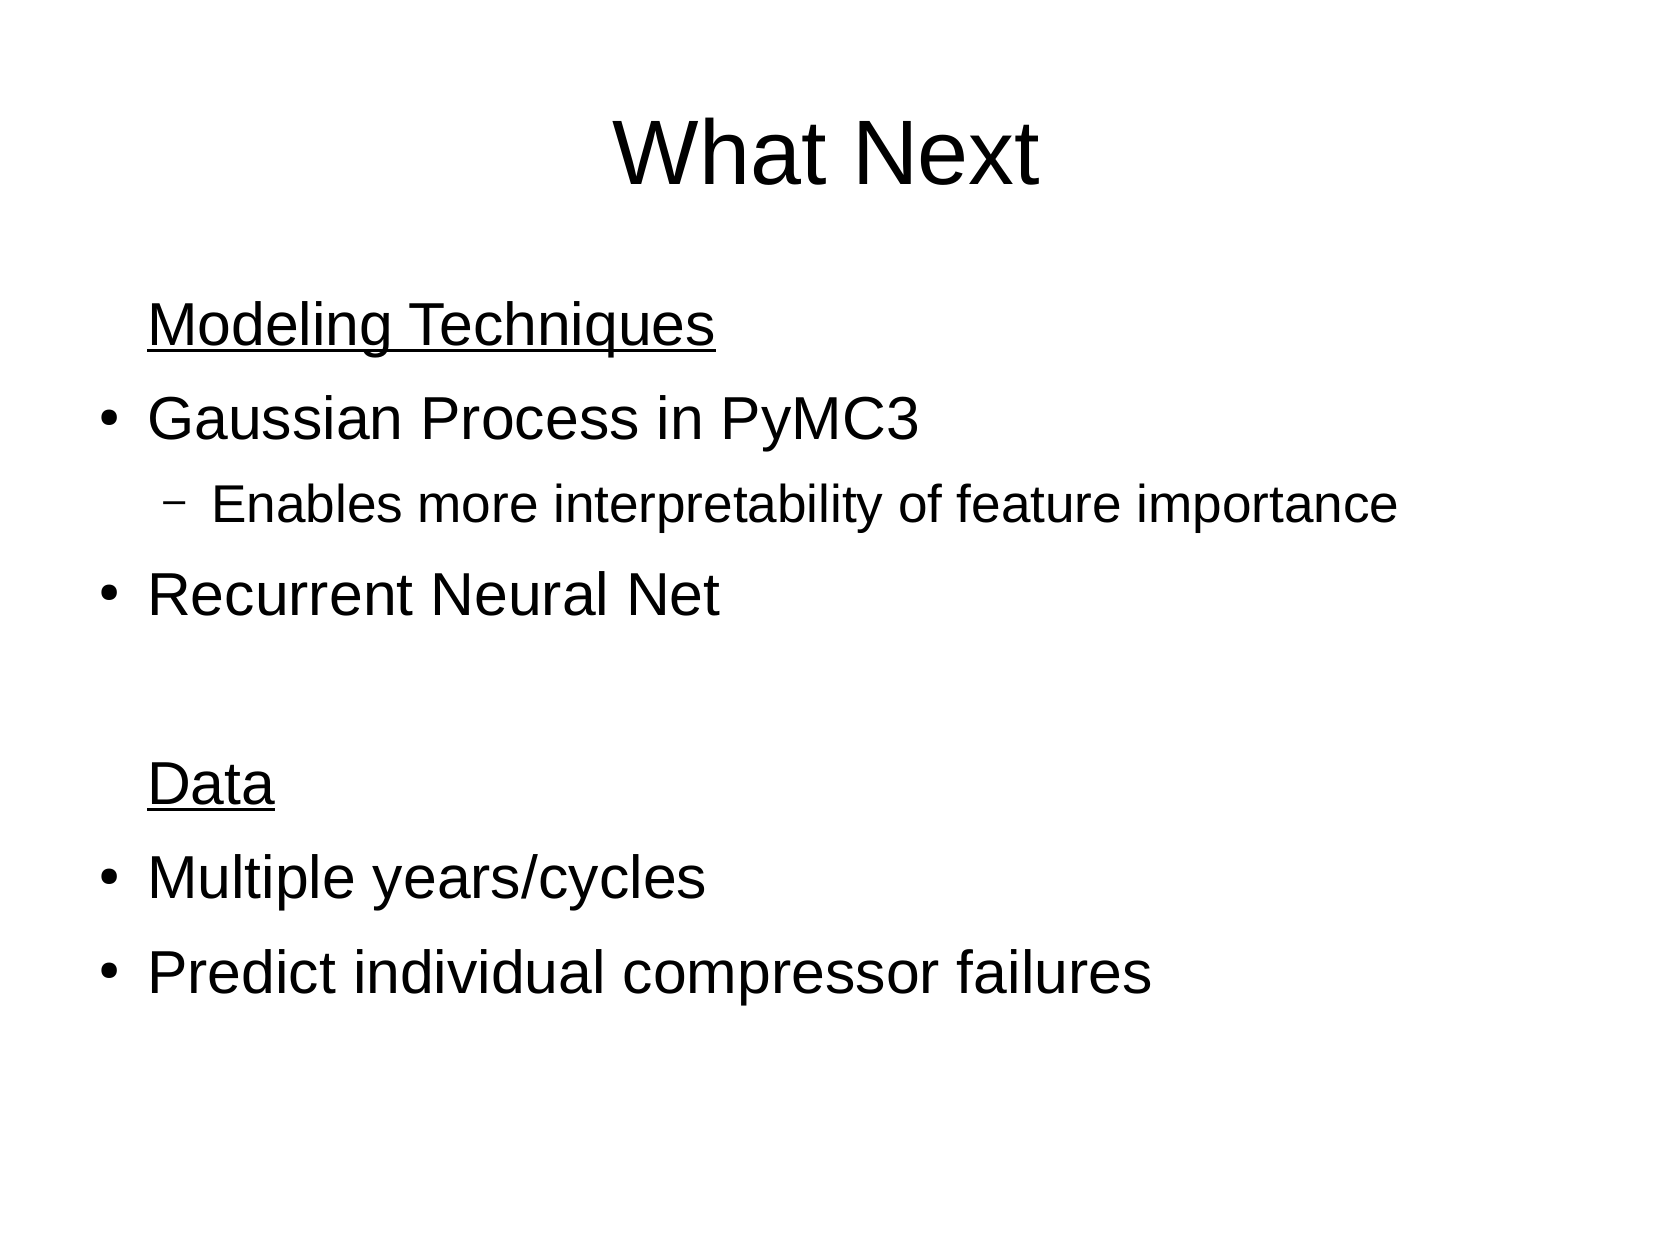

# What Next
Modeling Techniques
Gaussian Process in PyMC3
Enables more interpretability of feature importance
Recurrent Neural Net
Data
Multiple years/cycles
Predict individual compressor failures